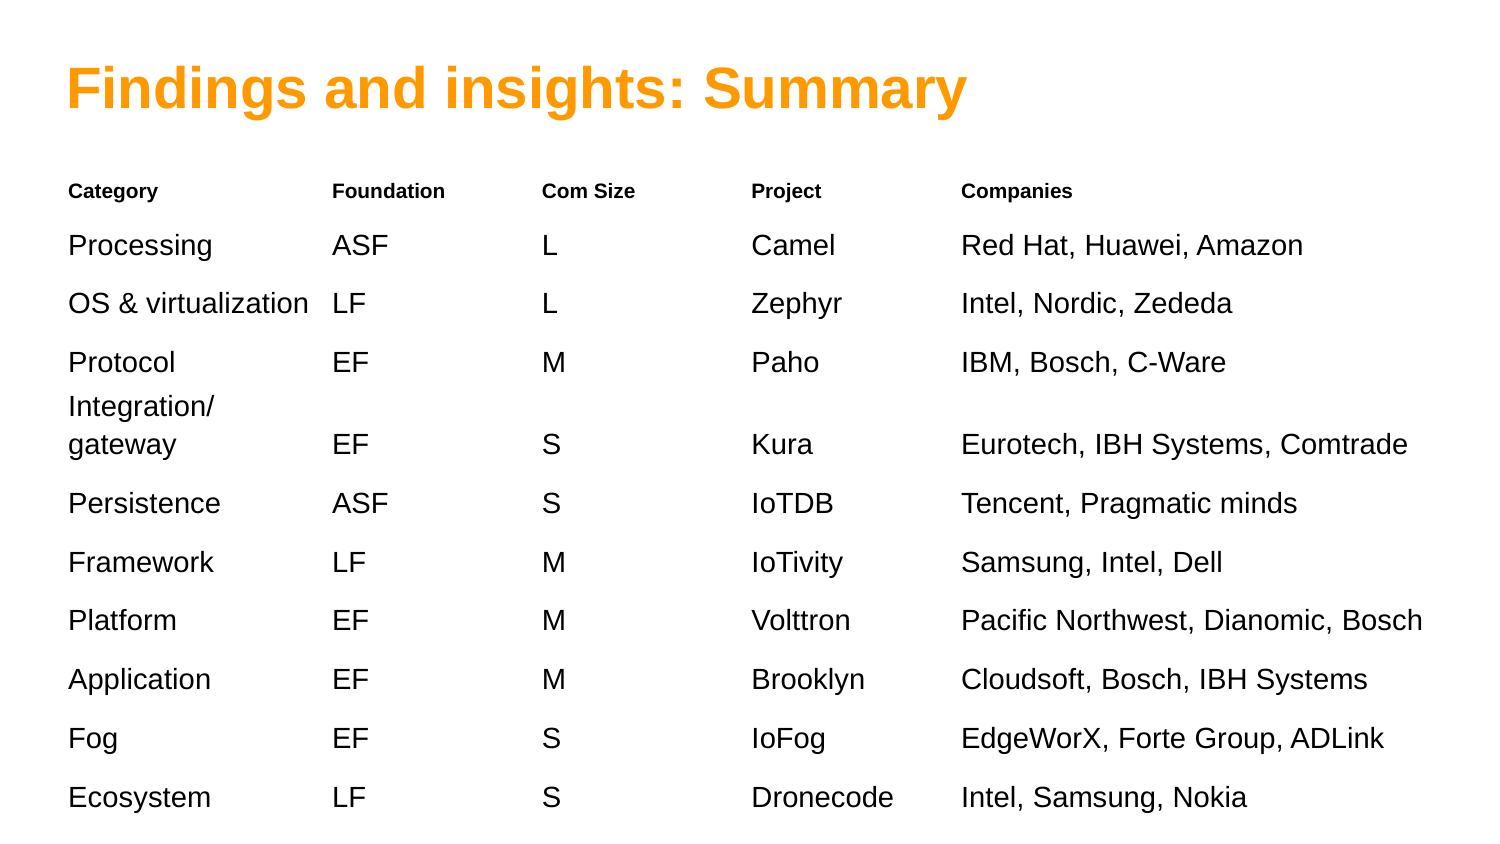

# Findings and insights: Summary
| Category | Foundation | Com Size | Project | Companies |
| --- | --- | --- | --- | --- |
| Processing | ASF | L | Camel | Red Hat, Huawei, Amazon |
| OS & virtualization | LF | L | Zephyr | Intel, Nordic, Zededa |
| Protocol | EF | M | Paho | IBM, Bosch, C-Ware |
| Integration/gateway | EF | S | Kura | Eurotech, IBH Systems, Comtrade |
| Persistence | ASF | S | IoTDB | Tencent, Pragmatic minds |
| Framework | LF | M | IoTivity | Samsung, Intel, Dell |
| Platform | EF | M | Volttron | Pacific Northwest, Dianomic, Bosch |
| Application | EF | M | Brooklyn | Cloudsoft, Bosch, IBH Systems |
| Fog | EF | S | IoFog | EdgeWorX, Forte Group, ADLink |
| Ecosystem | LF | S | Dronecode | Intel, Samsung, Nokia |